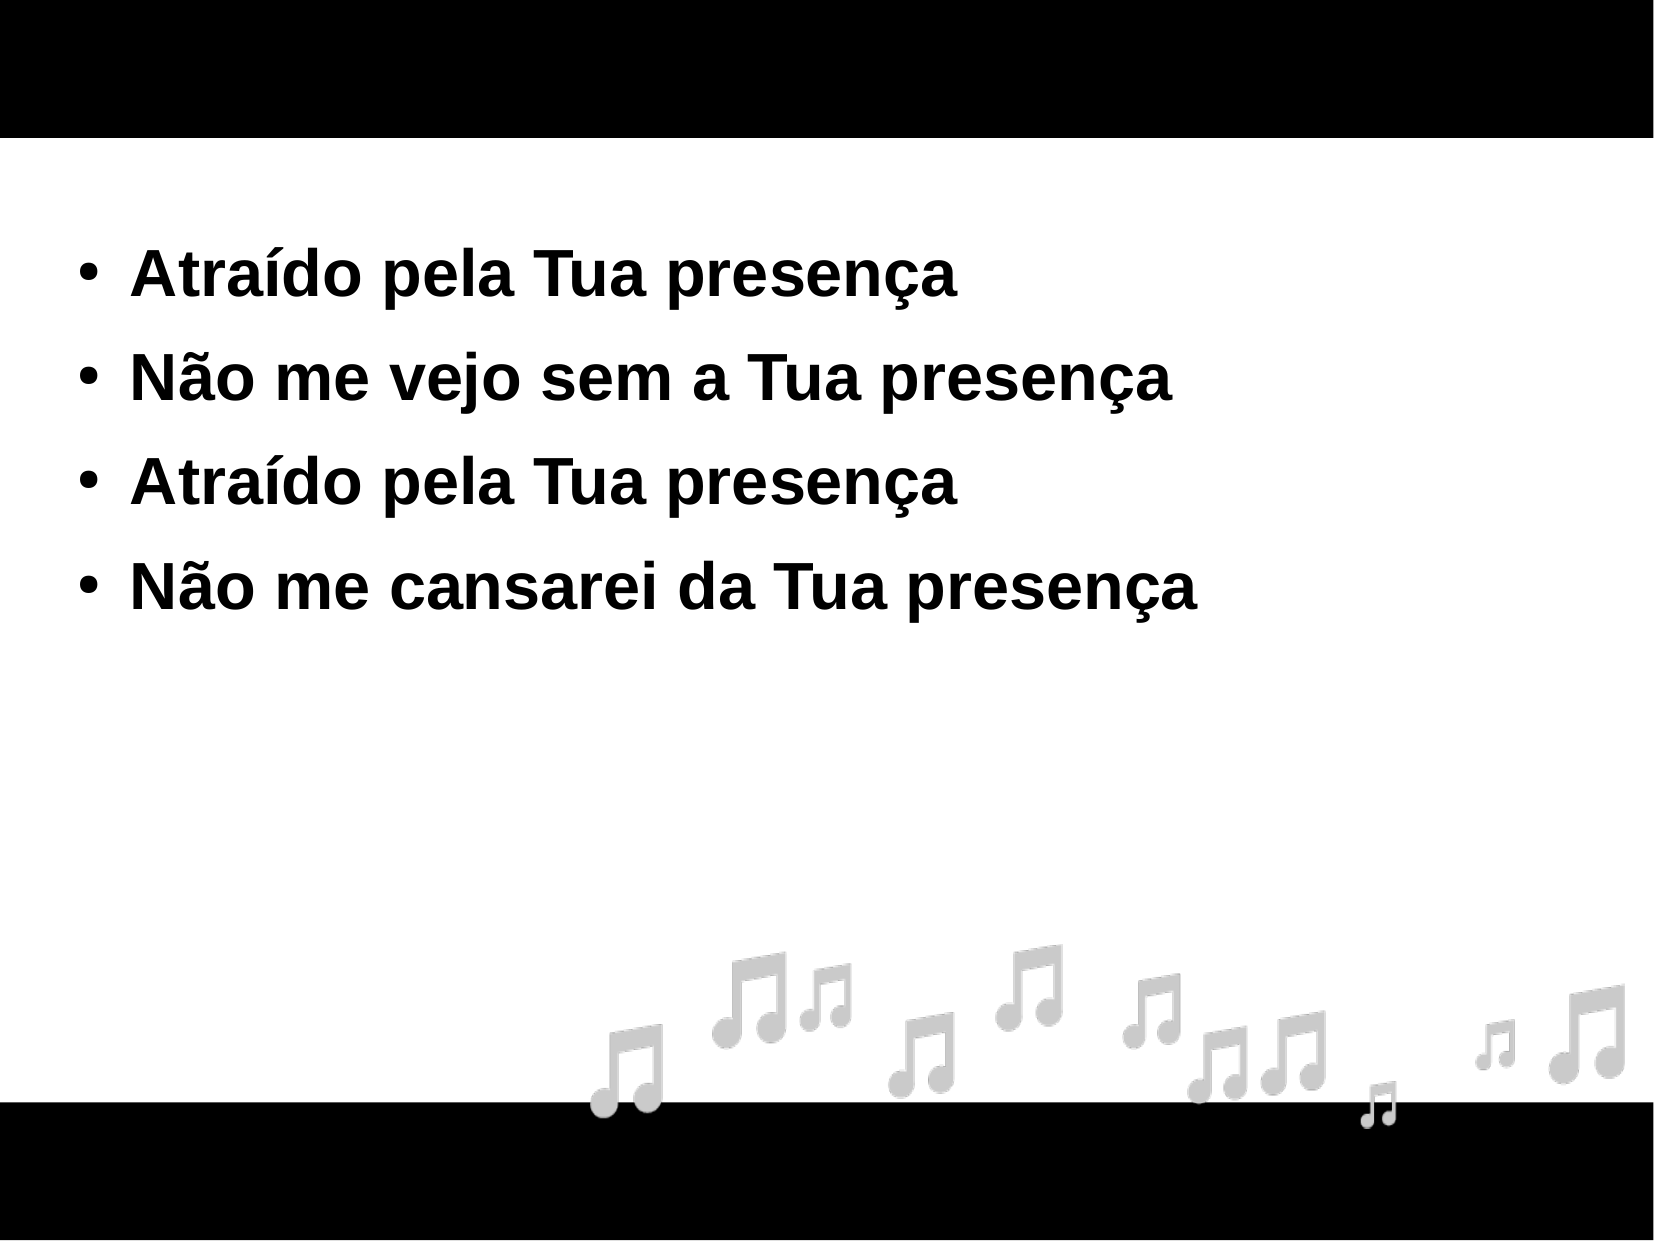

# Atraído pela Tua presença
Não me vejo sem a Tua presença
Atraído pela Tua presença
Não me cansarei da Tua presença